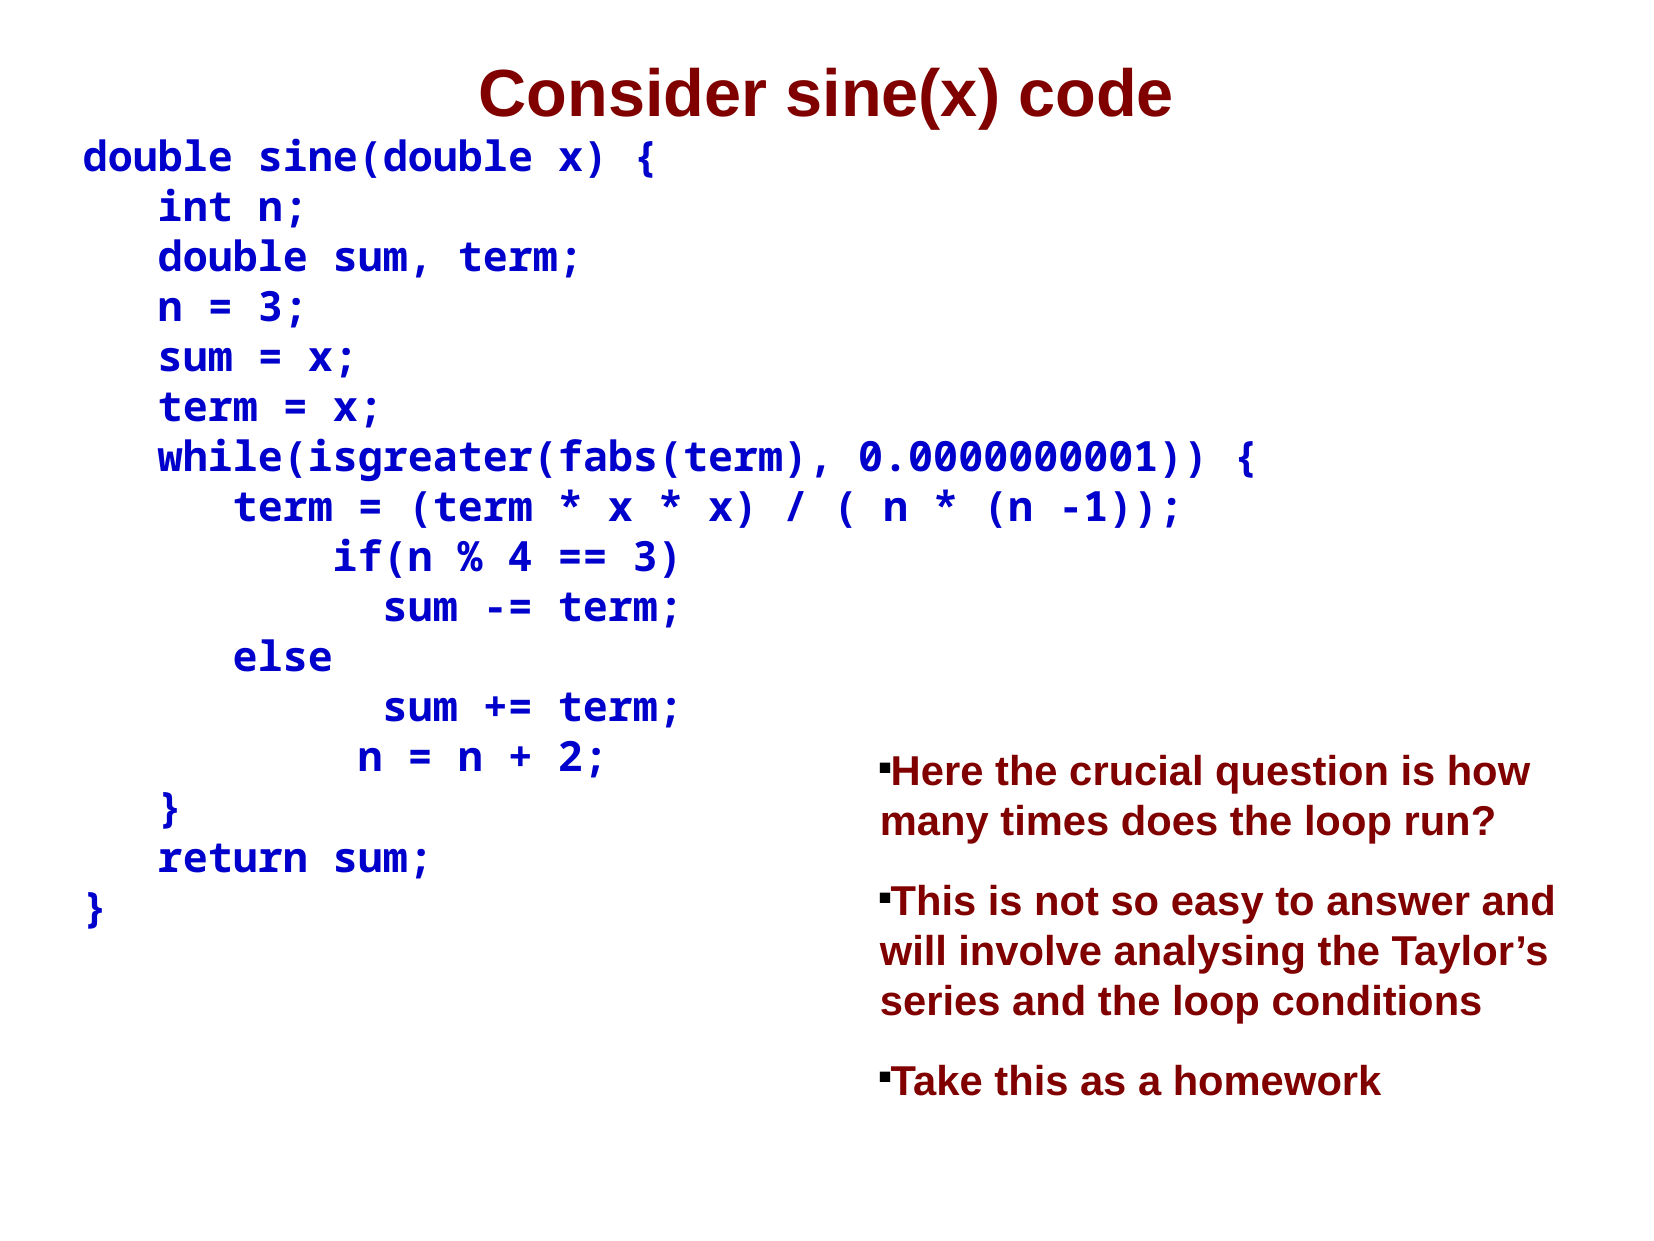

# Consider sine(x) code
double sine(double x) {
	int n;
	double sum, term;
	n = 3;
	sum = x;
	term = x;
	while(isgreater(fabs(term), 0.0000000001)) {
 	term = (term * x * x) / ( n * (n -1));
		 if(n % 4 == 3)
 			sum -= term;
 	else
 			sum += term;
		 n = n + 2;
	}
	return sum;
}
Here the crucial question is how many times does the loop run?
This is not so easy to answer and will involve analysing the Taylor’s series and the loop conditions
Take this as a homework